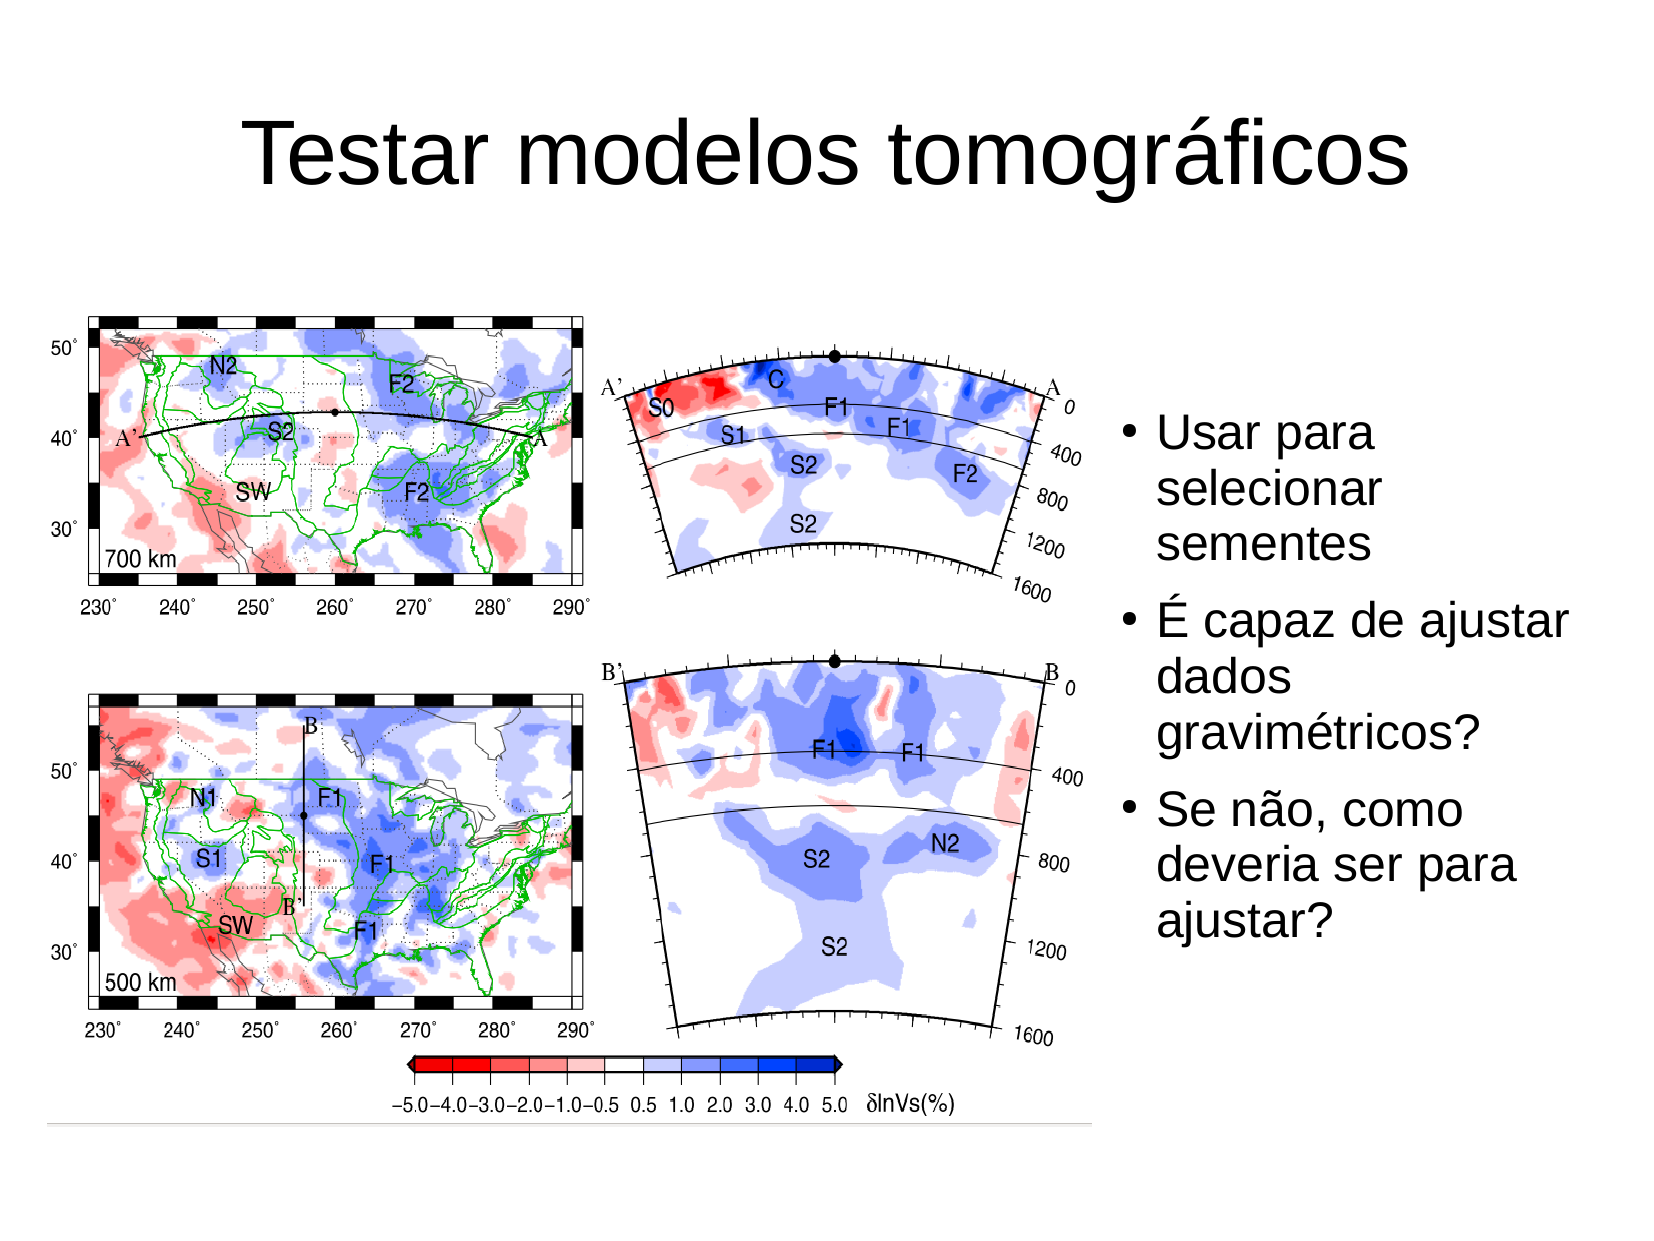

# Testar modelos tomográficos
Usar para selecionar sementes
É capaz de ajustar dados gravimétricos?
Se não, como deveria ser para ajustar?